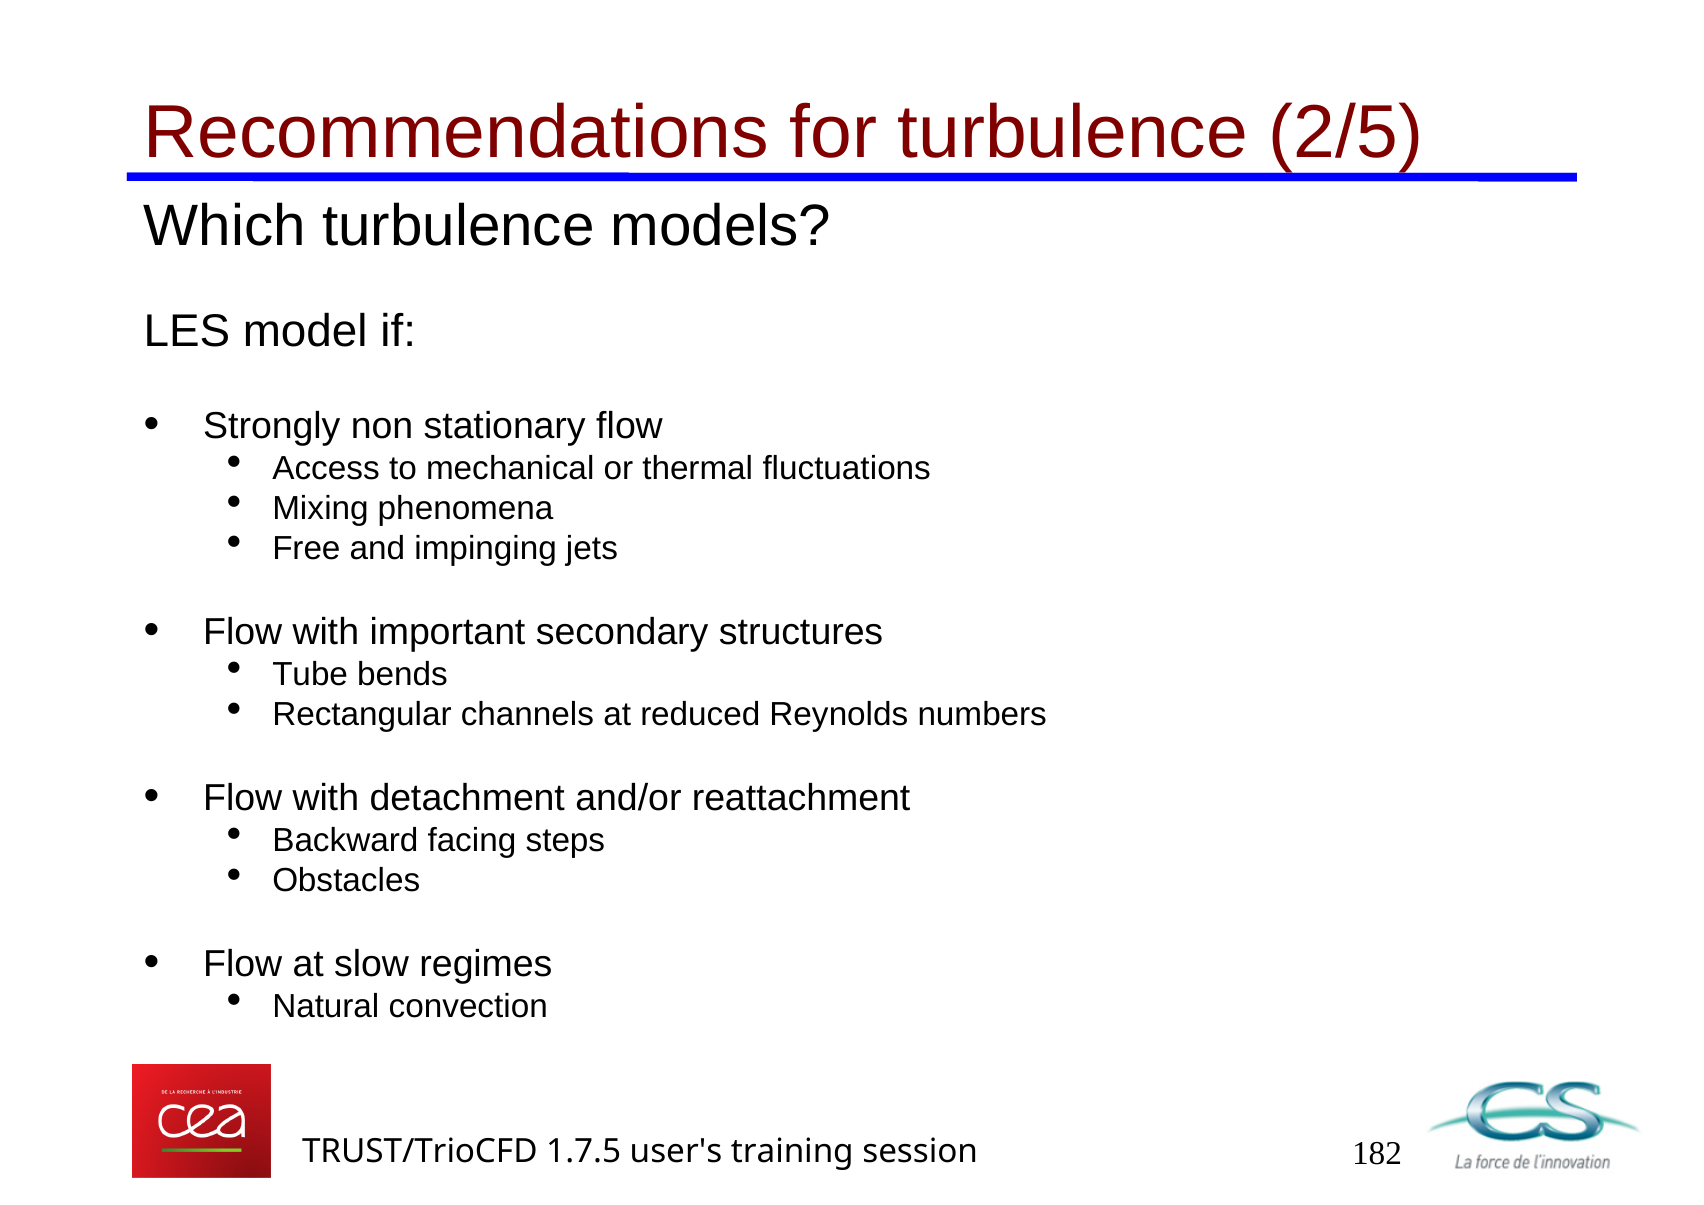

# Recommendations for turbulence (2/5)
Which turbulence models?
LES model if:
Strongly non stationary flow
Access to mechanical or thermal fluctuations
Mixing phenomena
Free and impinging jets
Flow with important secondary structures
Tube bends
Rectangular channels at reduced Reynolds numbers
Flow with detachment and/or reattachment
Backward facing steps
Obstacles
Flow at slow regimes
Natural convection
TRUST/TrioCFD 1.7.5 user's training session
182